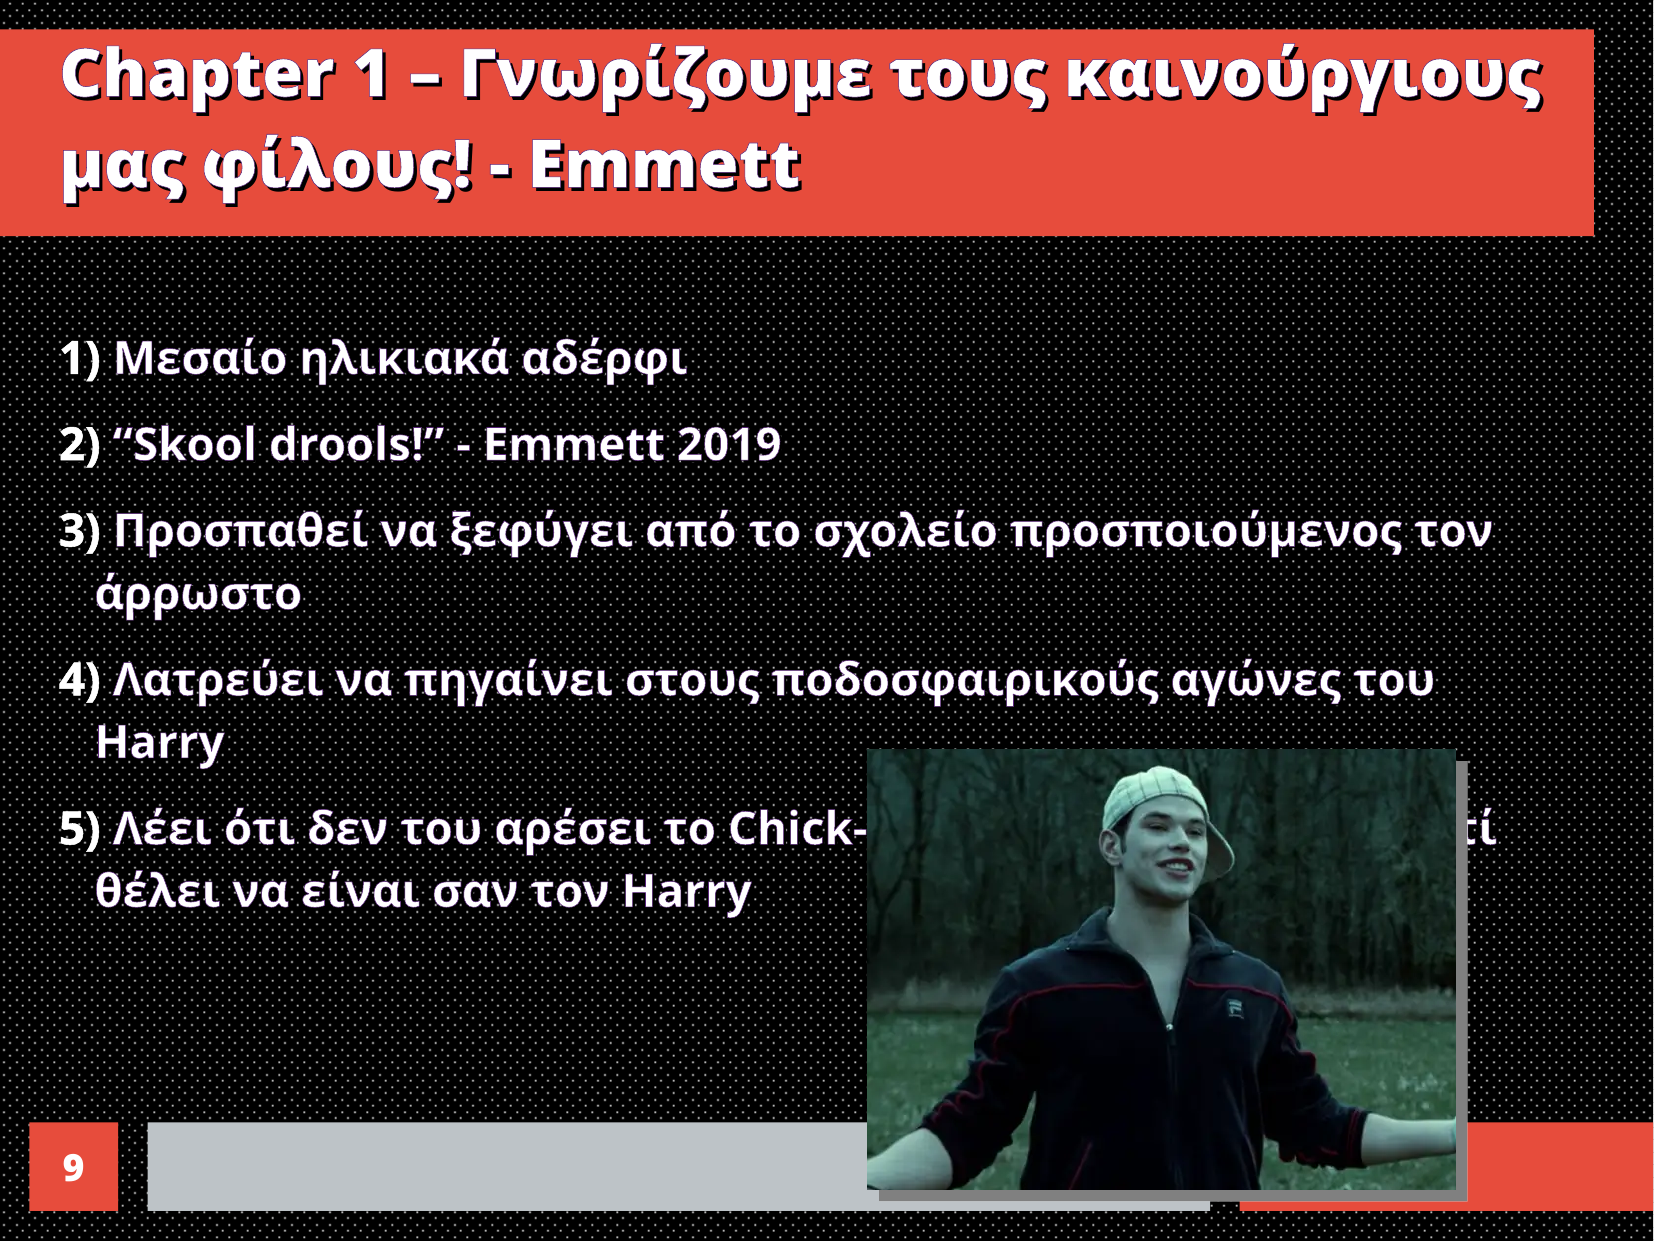

# Chapter 1 – Γνωρίζουμε τους καινούργιους μας φίλους! - Emmett
 Μεσαίο ηλικιακά αδέρφι
 “Skool drools!” - Emmett 2019
 Προσπαθεί να ξεφύγει από το σχολείο προσποιούμενος τον άρρωστο
 Λατρεύει να πηγαίνει στους ποδοσφαιρικούς αγώνες του Harry
 Λέει ότι δεν του αρέσει το Chick-Fil-A, μάλλον το κάνει γιατί θέλει να είναι σαν τον Harry
9